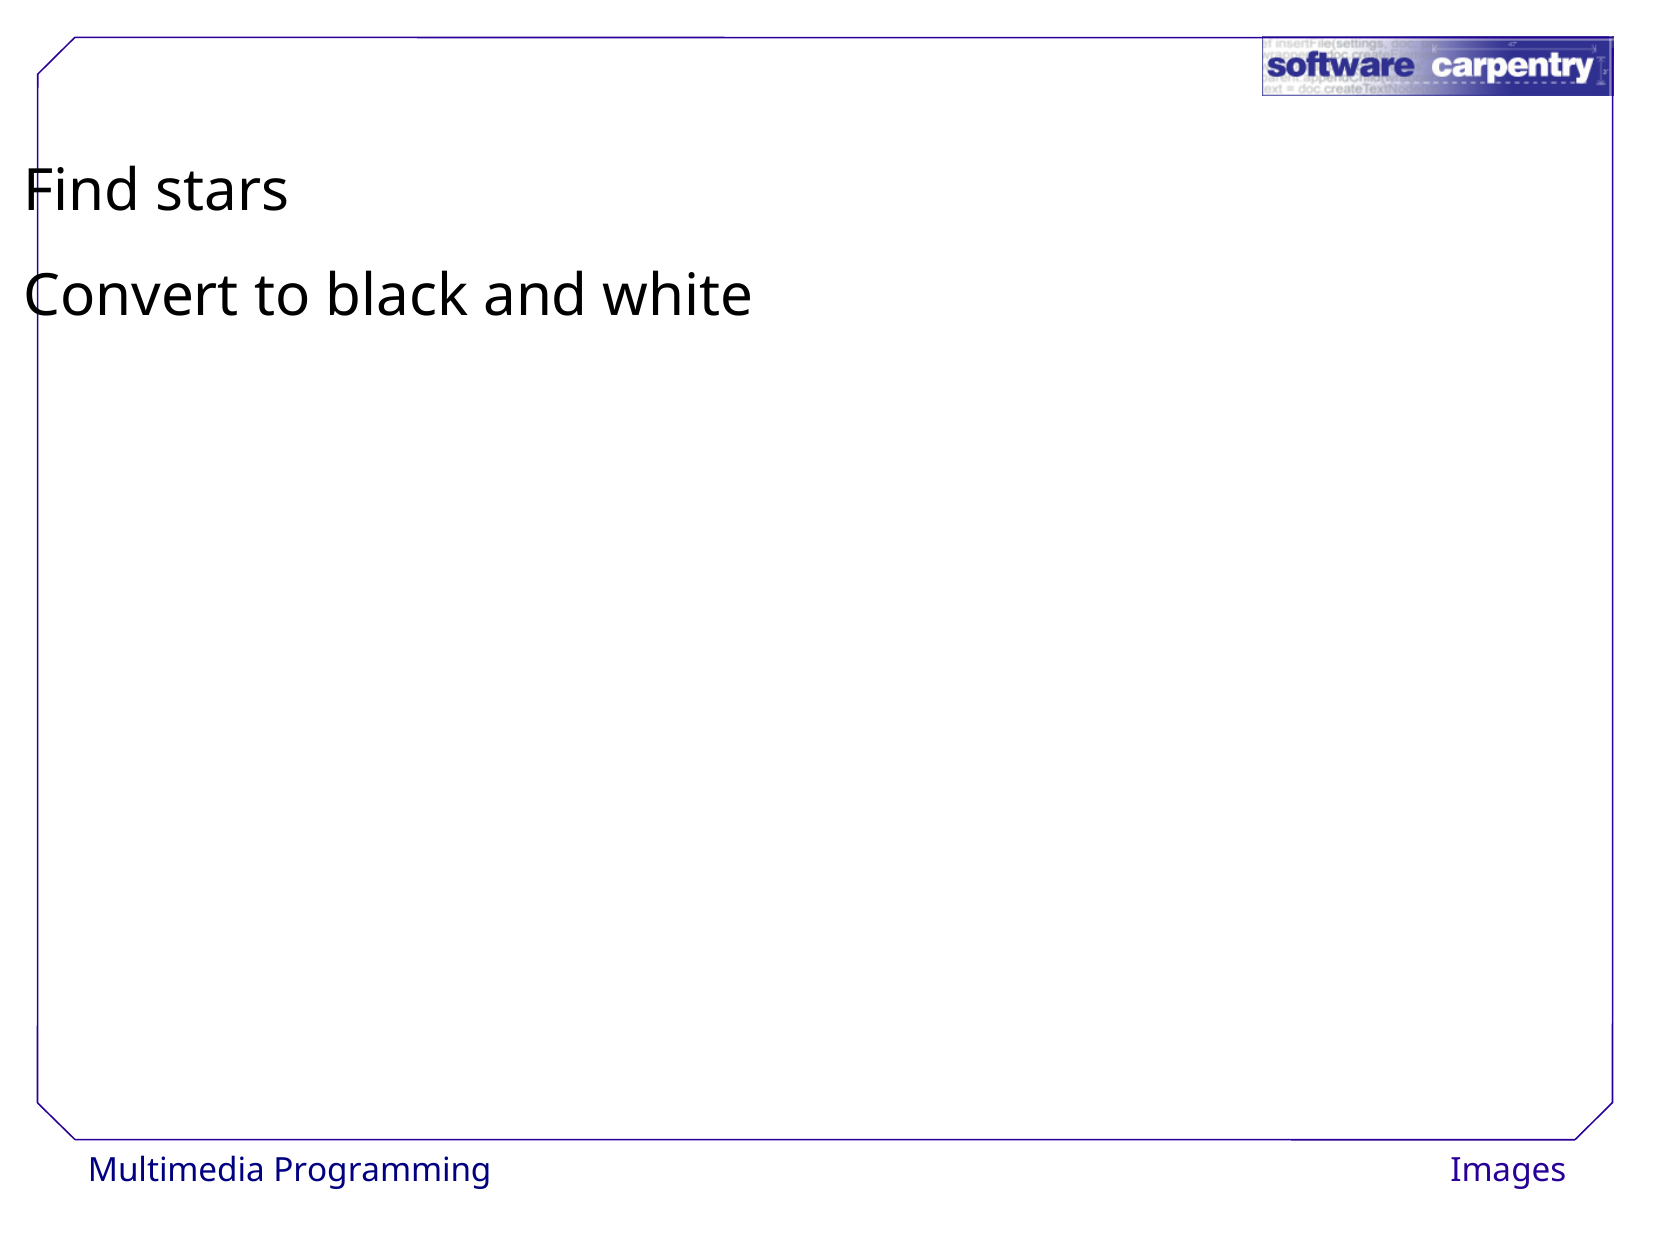

Find stars
Convert to black and white